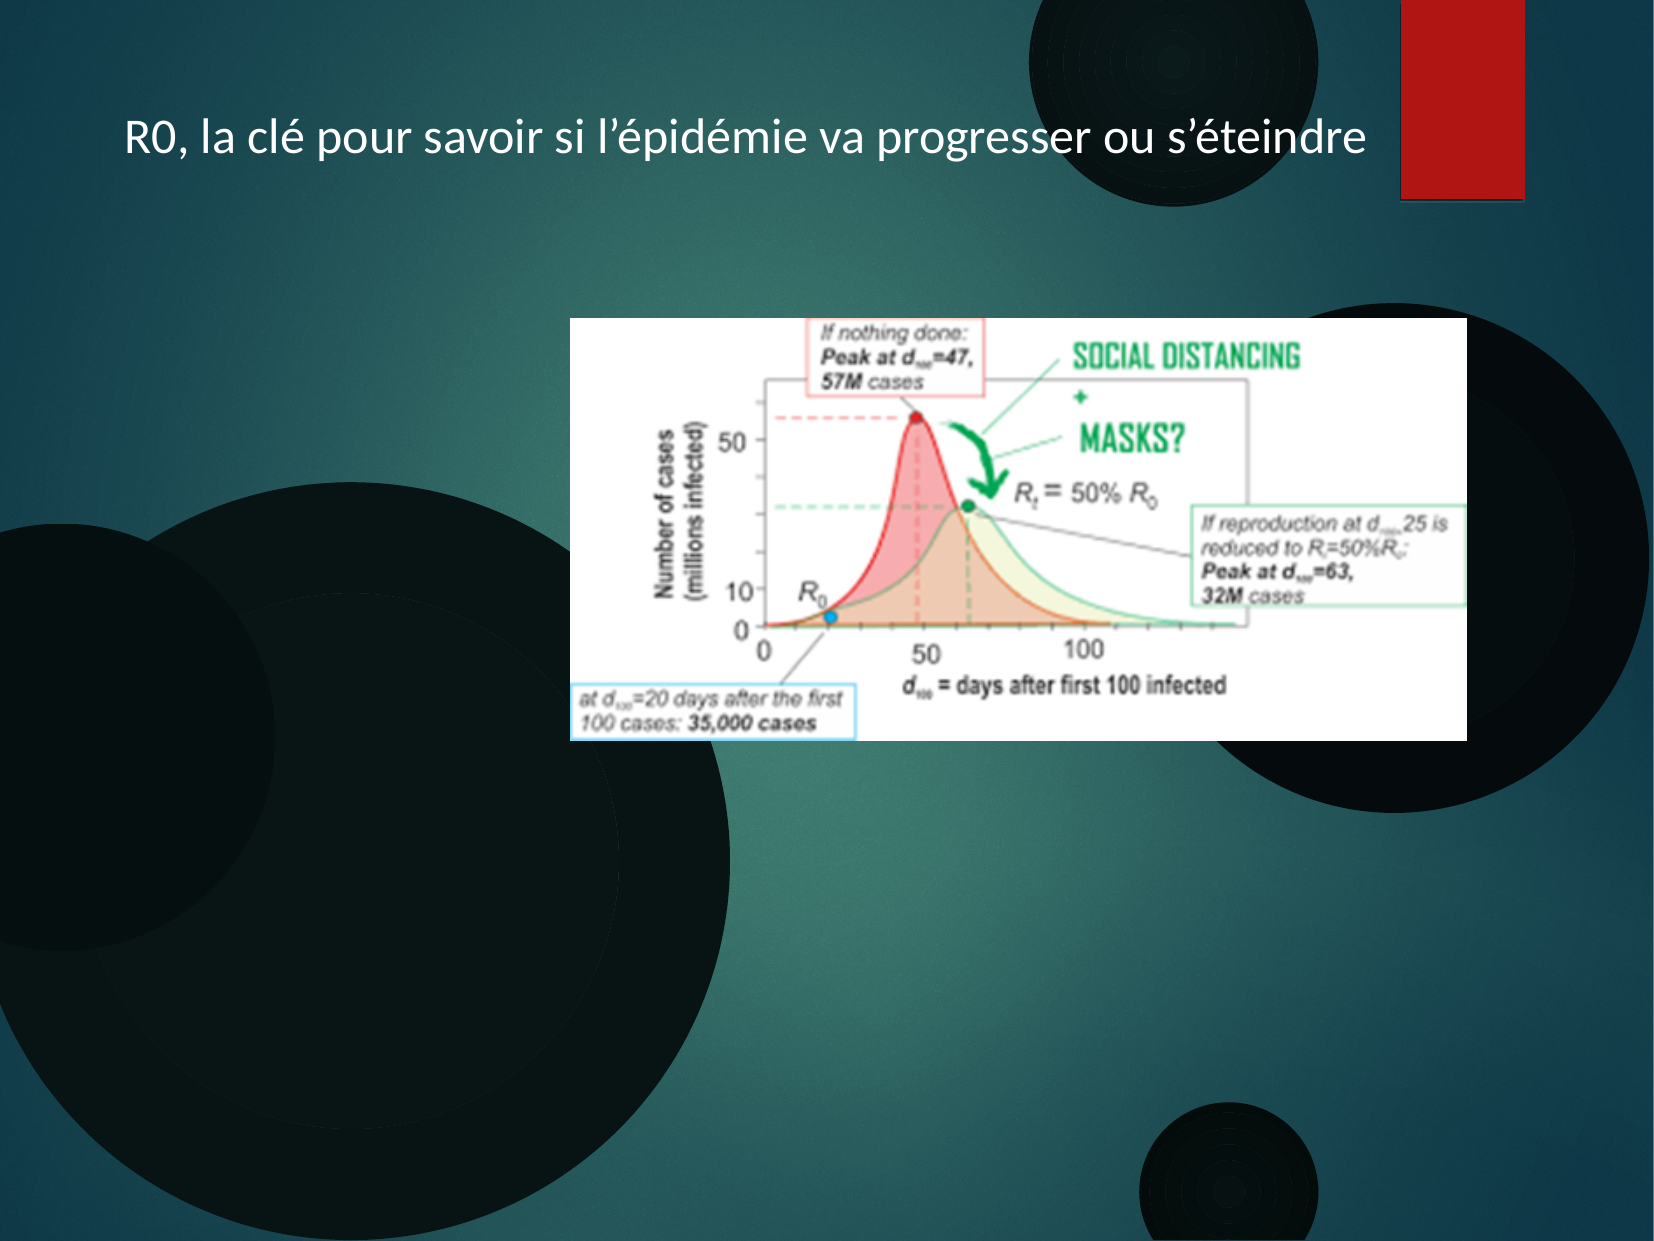

R0, la clé pour savoir si l’épidémie va progresser ou s’éteindre